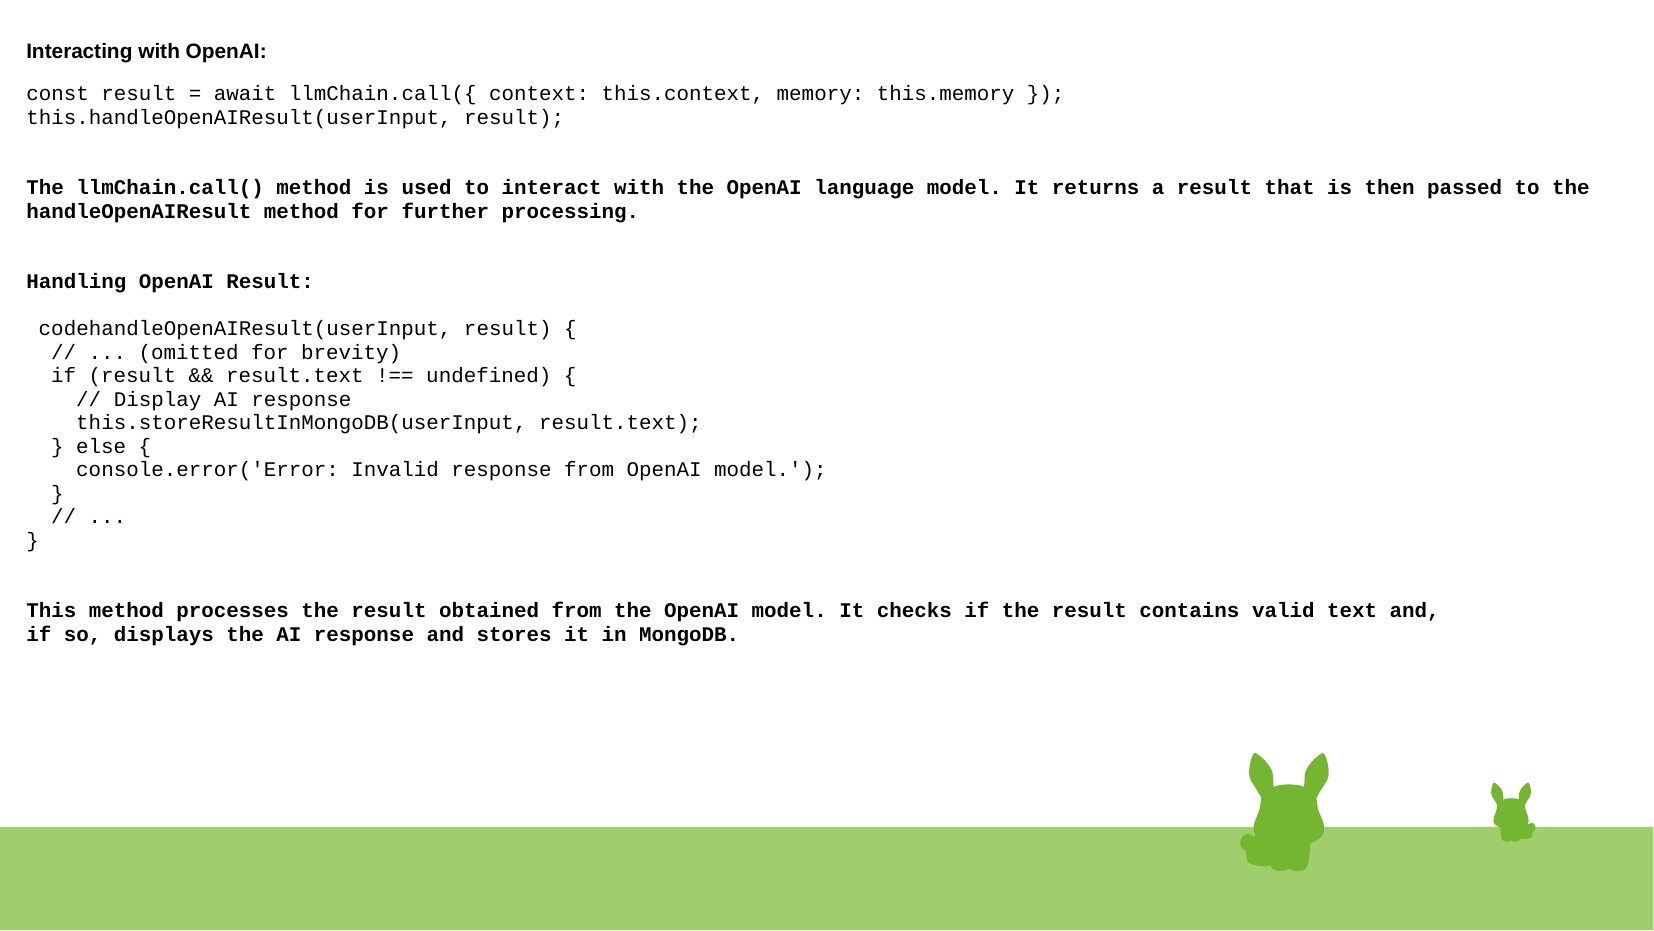

Interacting with OpenAI:
const result = await llmChain.call({ context: this.context, memory: this.memory });
this.handleOpenAIResult(userInput, result);
The llmChain.call() method is used to interact with the OpenAI language model. It returns a result that is then passed to the handleOpenAIResult method for further processing.
Handling OpenAI Result:
 codehandleOpenAIResult(userInput, result) {
 // ... (omitted for brevity)
 if (result && result.text !== undefined) {
 // Display AI response
 this.storeResultInMongoDB(userInput, result.text);
 } else {
 console.error('Error: Invalid response from OpenAI model.');
 }
 // ...
}
This method processes the result obtained from the OpenAI model. It checks if the result contains valid text and,
if so, displays the AI response and stores it in MongoDB.